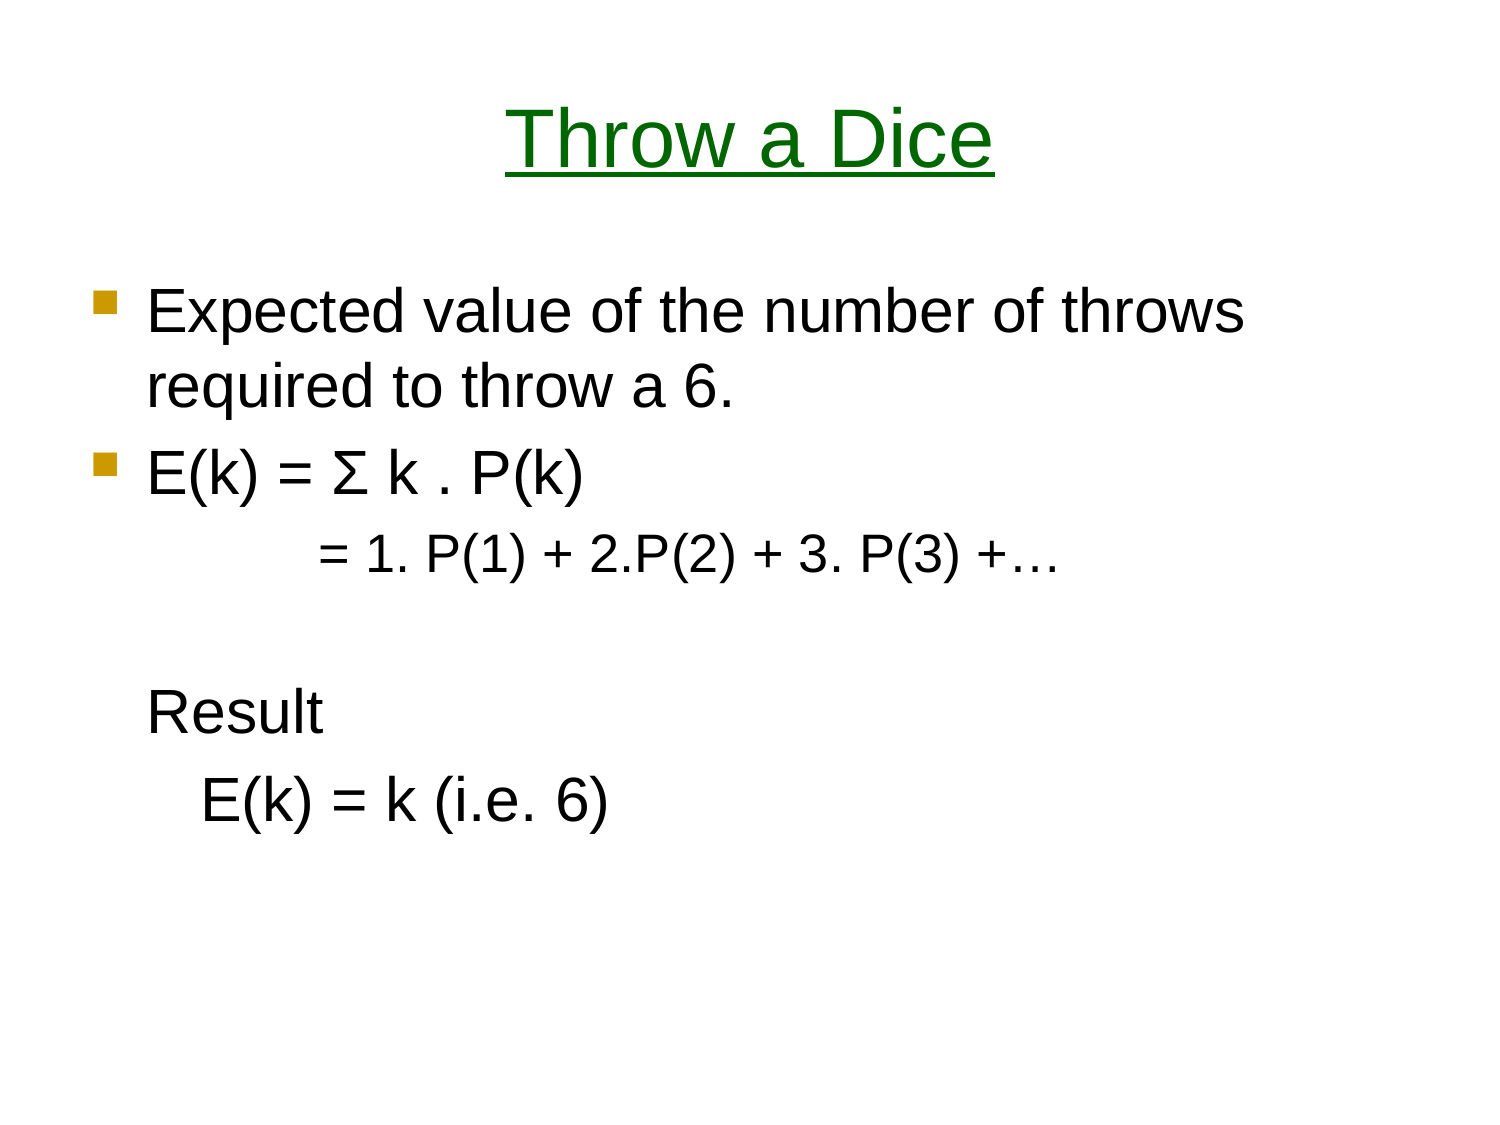

# Throw a Dice
Expected value of the number of throws required to throw a 6.
E(k) = Σ k . P(k)
		 = 1. P(1) + 2.P(2) + 3. P(3) +…
Result
	E(k) = k (i.e. 6)